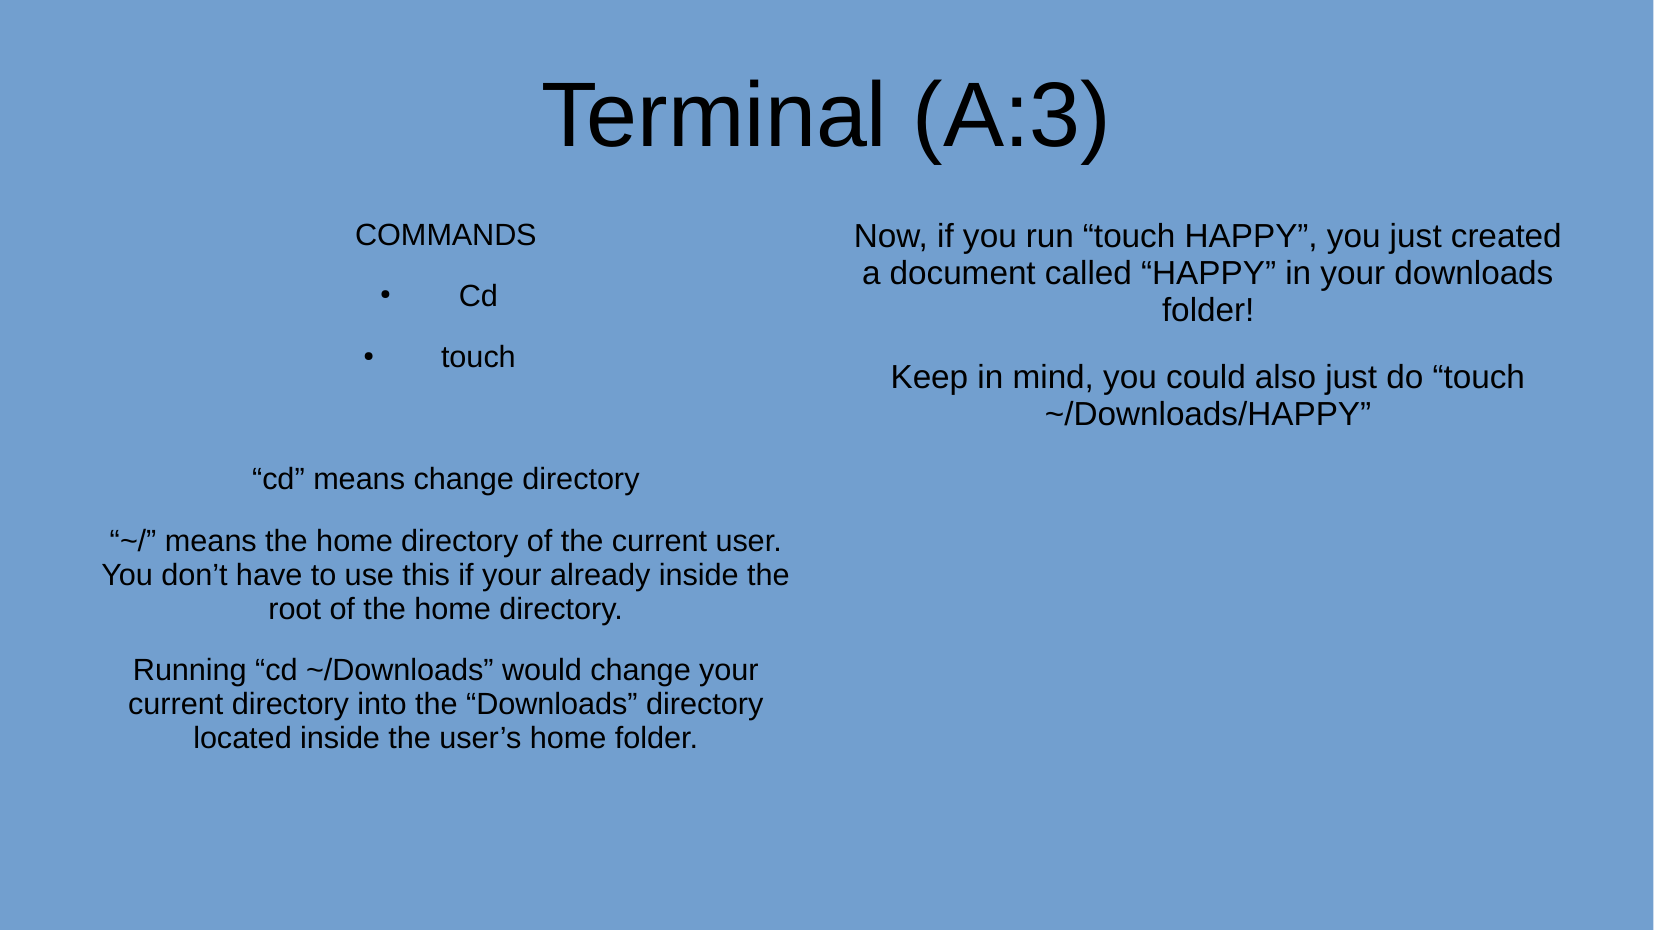

# Terminal (A:3)
COMMANDS
Cd
touch
“cd” means change directory
“~/” means the home directory of the current user. You don’t have to use this if your already inside the root of the home directory.
Running “cd ~/Downloads” would change your current directory into the “Downloads” directory located inside the user’s home folder.
Now, if you run “touch HAPPY”, you just created a document called “HAPPY” in your downloads folder!
Keep in mind, you could also just do “touch ~/Downloads/HAPPY”